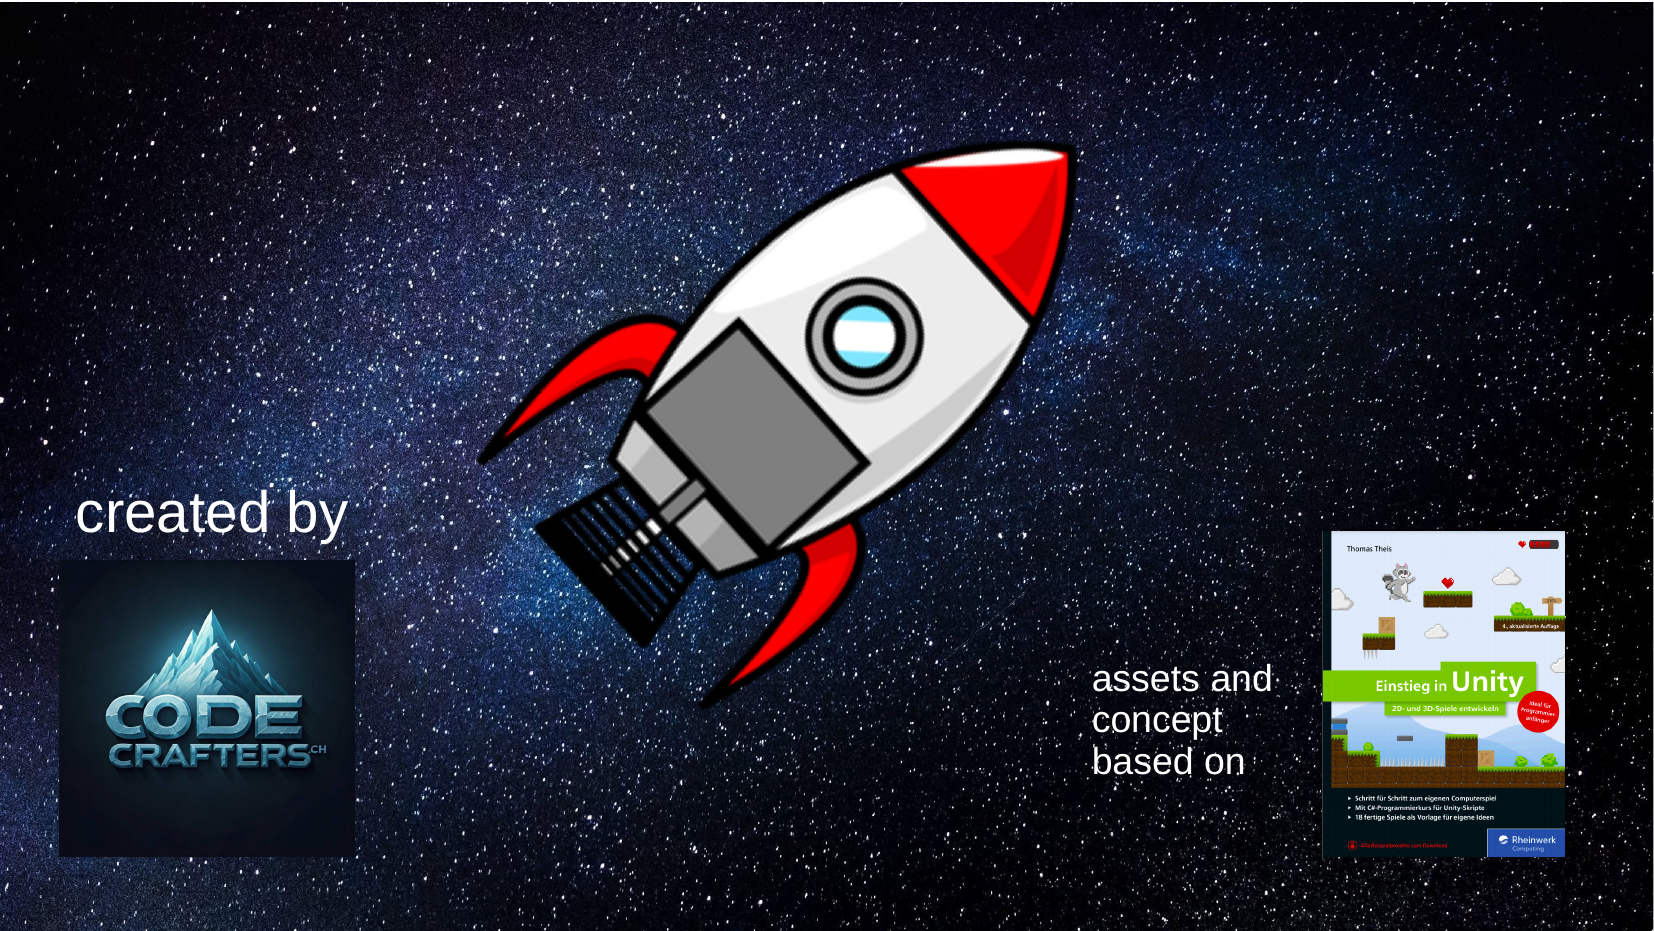

created by
assets and concept based on